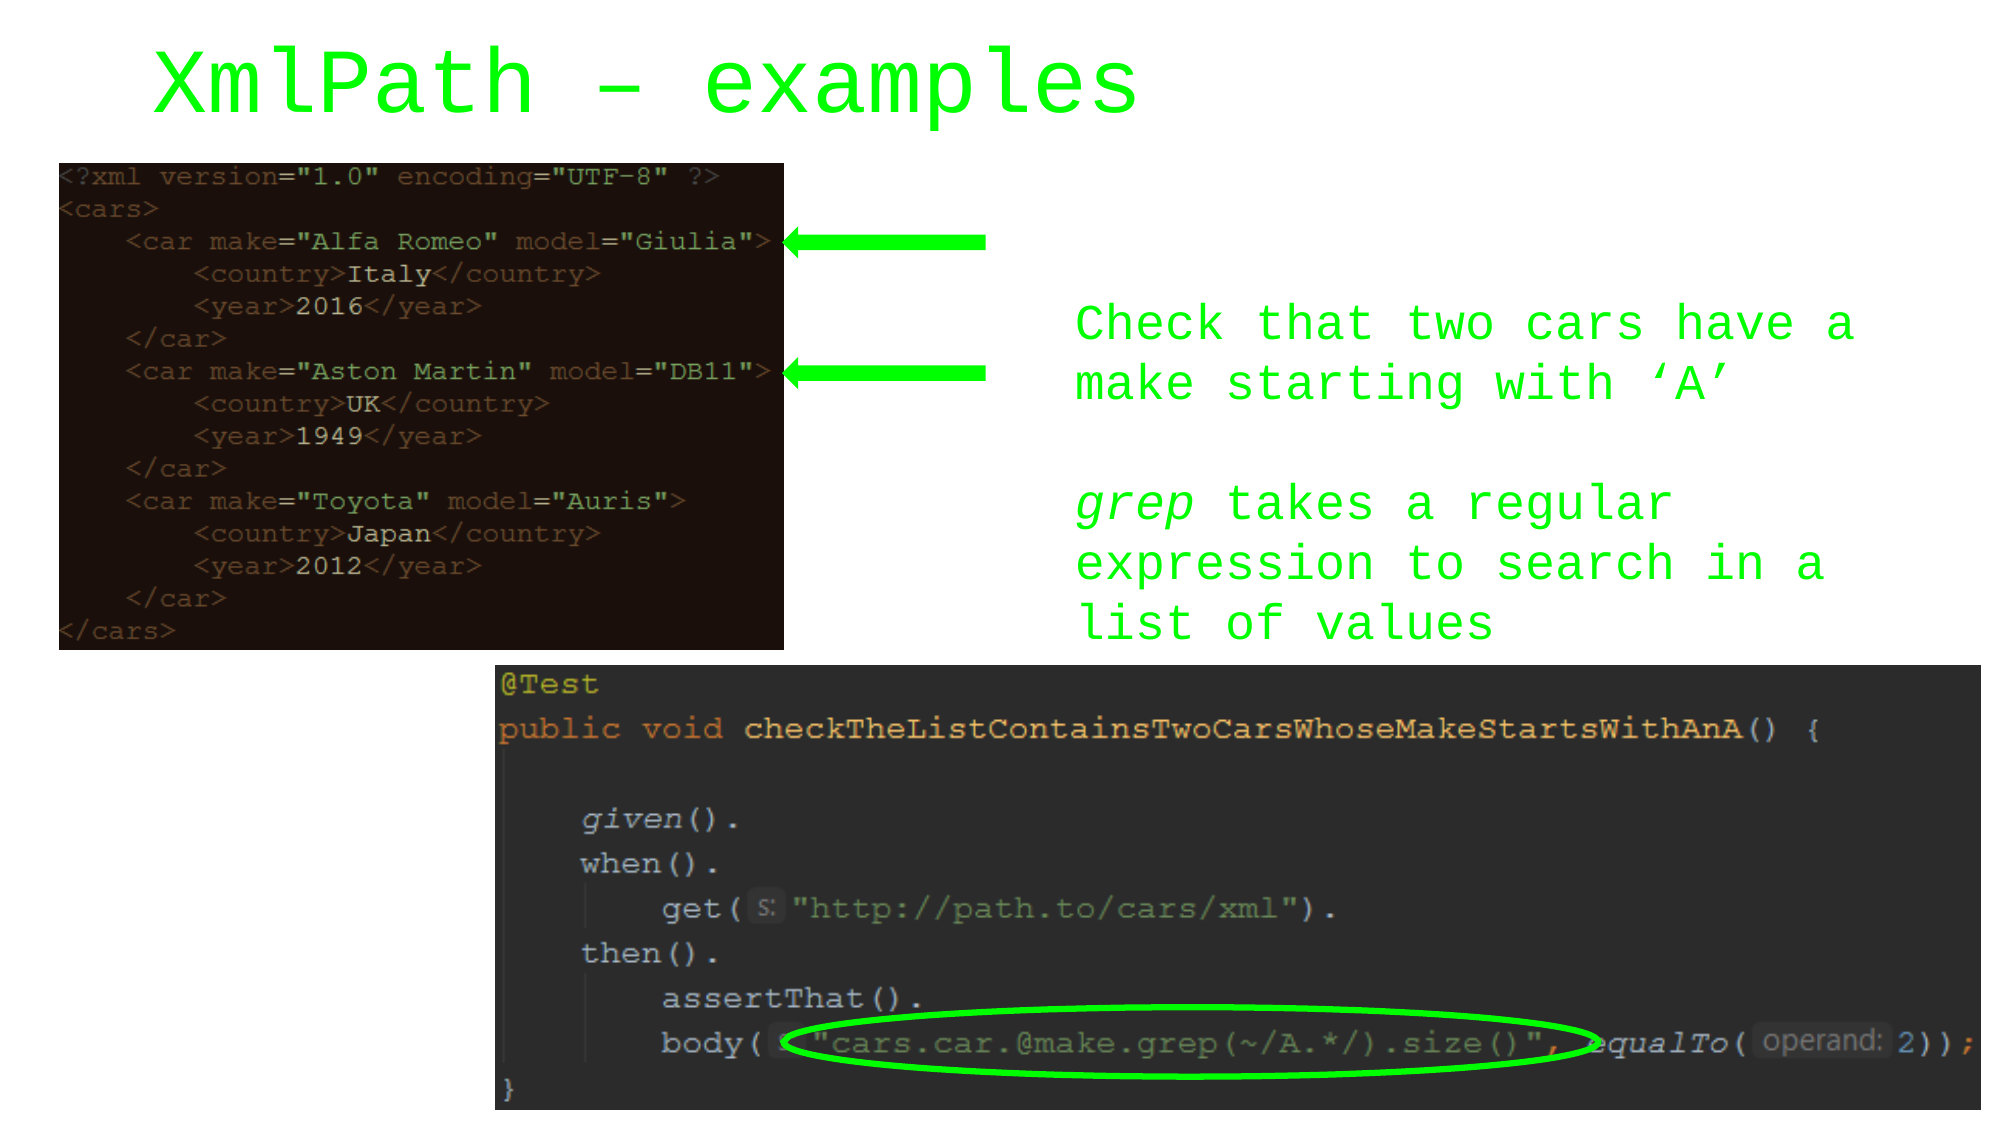

# XmlPath – examples
Check that two cars have a make starting with ‘A’
grep takes a regular expression to search in a list of values